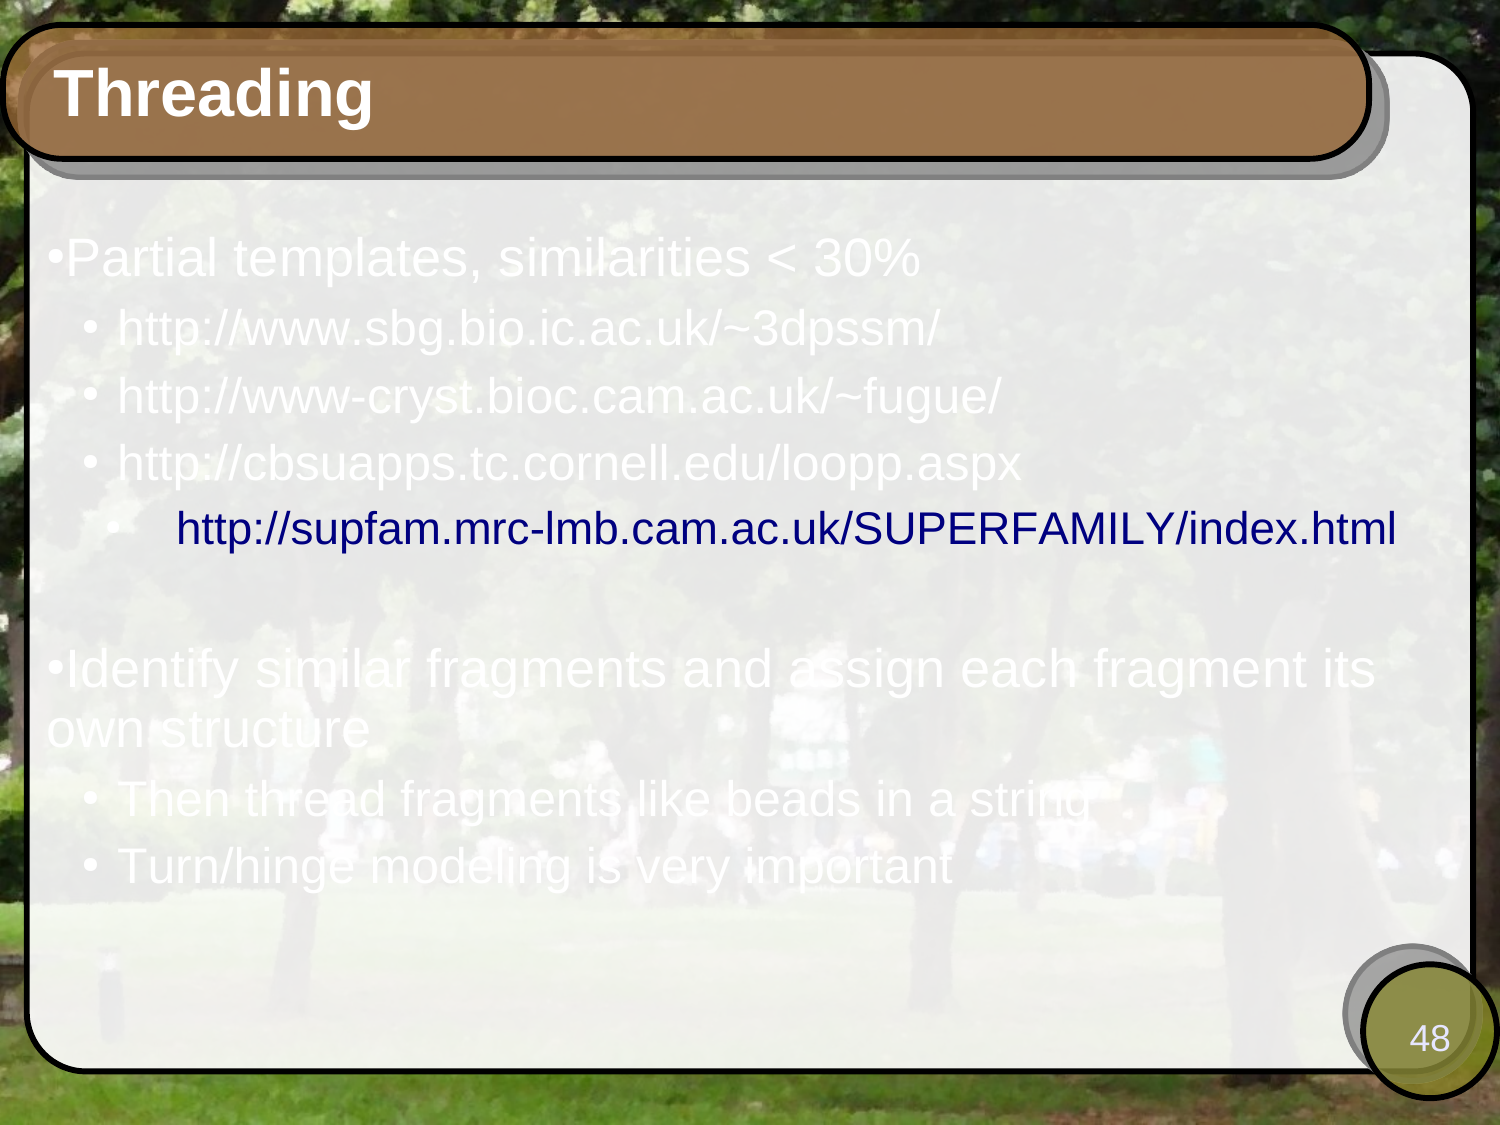

# Threading
Partial templates, similarities < 30%
http://www.sbg.bio.ic.ac.uk/~3dpssm/
http://www-cryst.bioc.cam.ac.uk/~fugue/
http://cbsuapps.tc.cornell.edu/loopp.aspx
http://supfam.mrc-lmb.cam.ac.uk/SUPERFAMILY/index.html
Identify similar fragments and assign each fragment its own structure
Then thread fragments like beads in a string
Turn/hinge modeling is very important
48